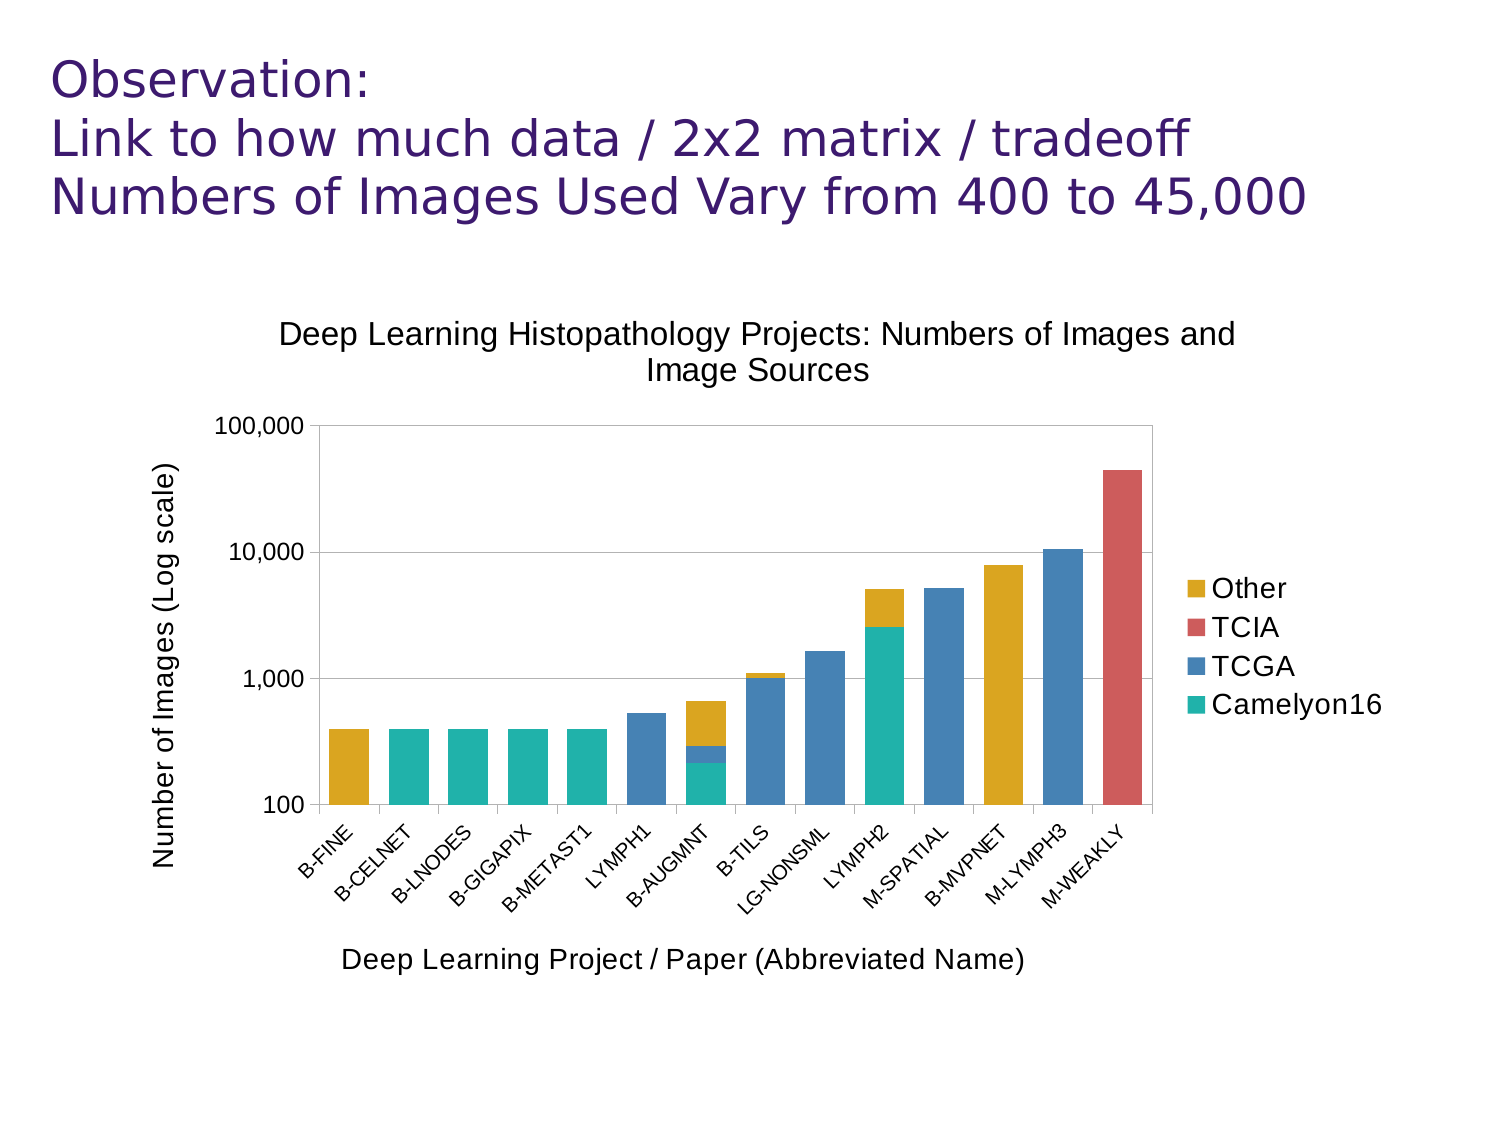

# Observation: Link to how much data / 2x2 matrix / tradeoff Numbers of Images Used Vary from 400 to 45,000
### Chart: Deep Learning Histopathology Projects: Numbers of Images and Image Sources
| Category | Camelyon16 | TCGA | TCIA | Other |
|---|---|---|---|---|
| B-FINE | None | None | None | 399.0 |
| B-CELNET | 400.0 | None | None | None |
| B-LNODES | 400.0 | None | None | None |
| B-GIGAPIX | 400.0 | None | None | None |
| B-METAST1 | 400.0 | None | None | None |
| LYMPH1 | None | 536.0 | None | None |
| B-AUGMNT | 215.0 | 75.0 | None | 376.0 |
| B-TILS | None | 1015.0 | None | 98.0 |
| LG-NONSML | None | 1635.0 | None | None |
| LYMPH2 | 2560.0 | None | None | 2560.0 |
| M-SPATIAL | None | 5202.0 | None | None |
| B-MVPNET | None | None | None | 7909.0 |
| M-LYMPH3 | None | 10514.0 | None | None |
| M-WEAKLY | None | None | 44732.0 | None |